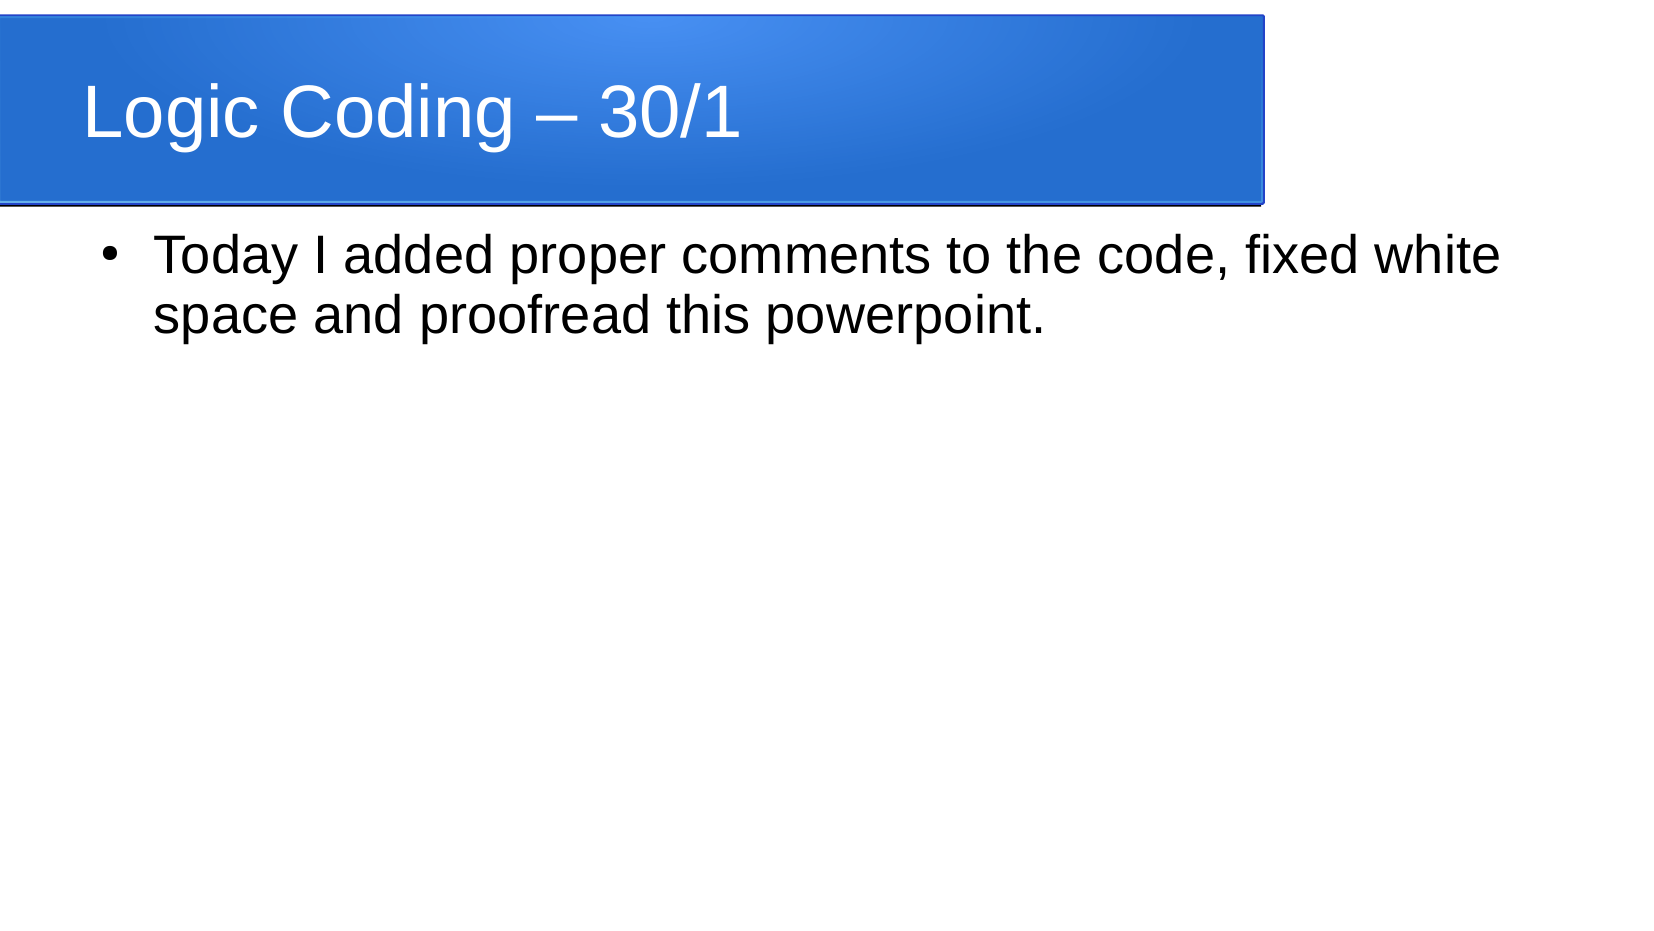

# Logic Coding – 30/1
Today I added proper comments to the code, fixed white space and proofread this powerpoint.